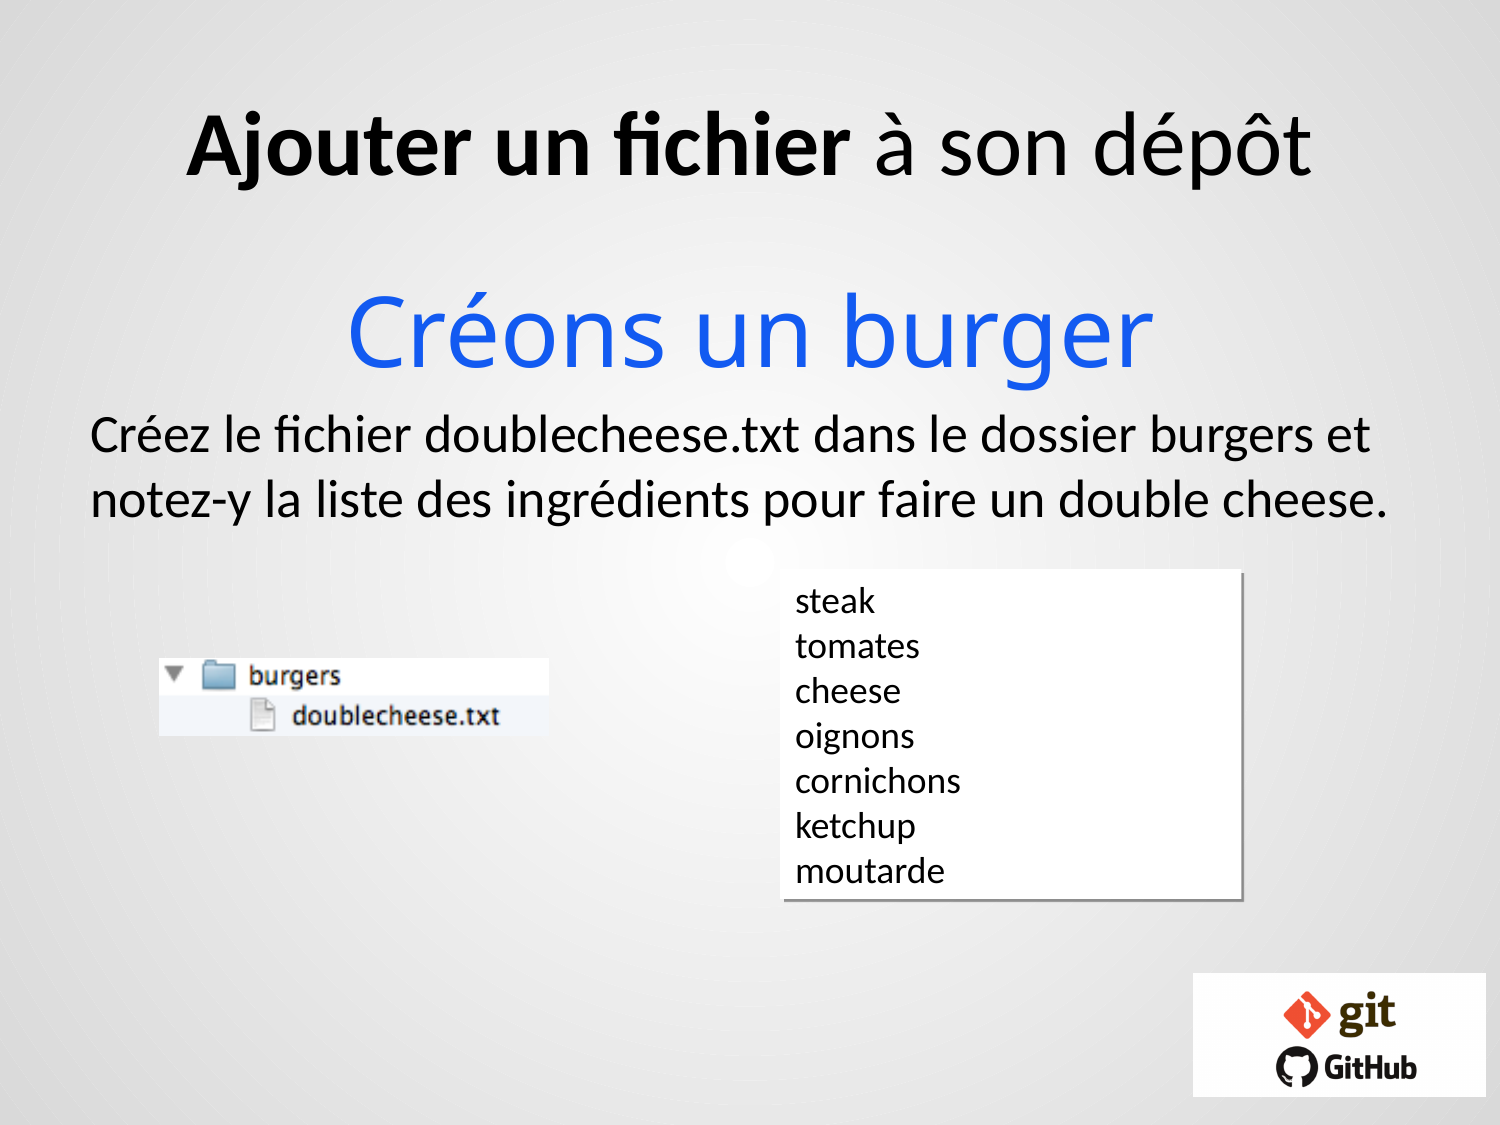

# Ajouter un fichier à son dépôt
Créons un burger
Créez le fichier doublecheese.txt dans le dossier burgers et notez-y la liste des ingrédients pour faire un double cheese.
steak
tomates
cheese
oignons
cornichons
ketchup
moutarde